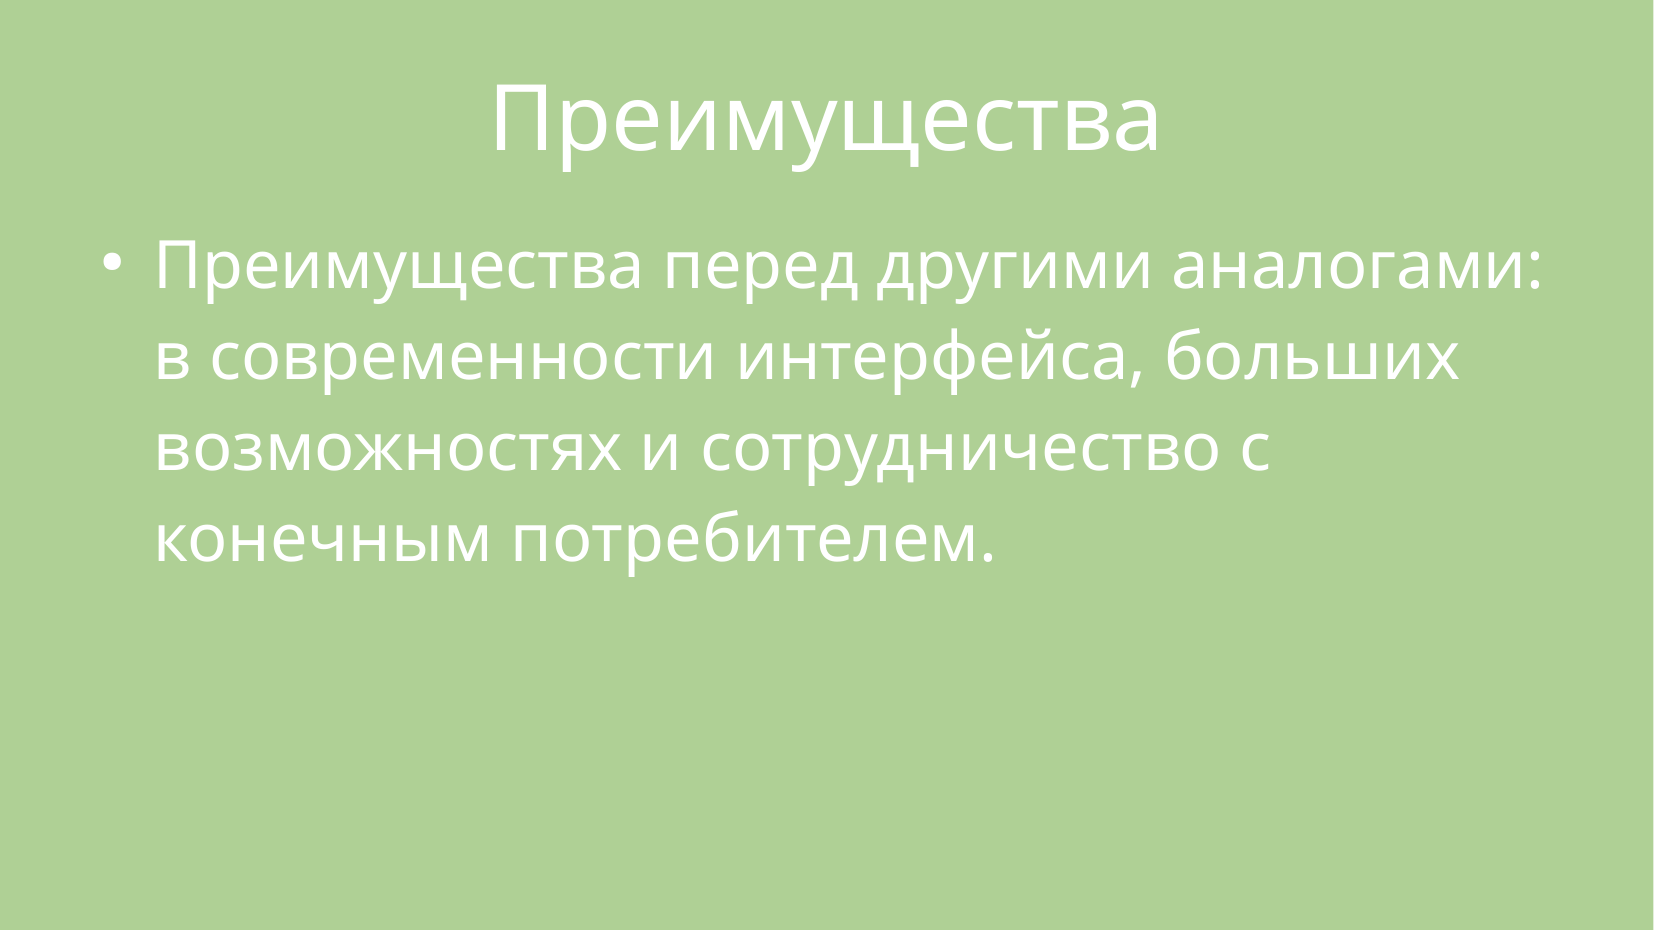

# Преимущества
Преимущества перед другими аналогами: в современности интерфейса, больших возможностях и сотрудничество с конечным потребителем.